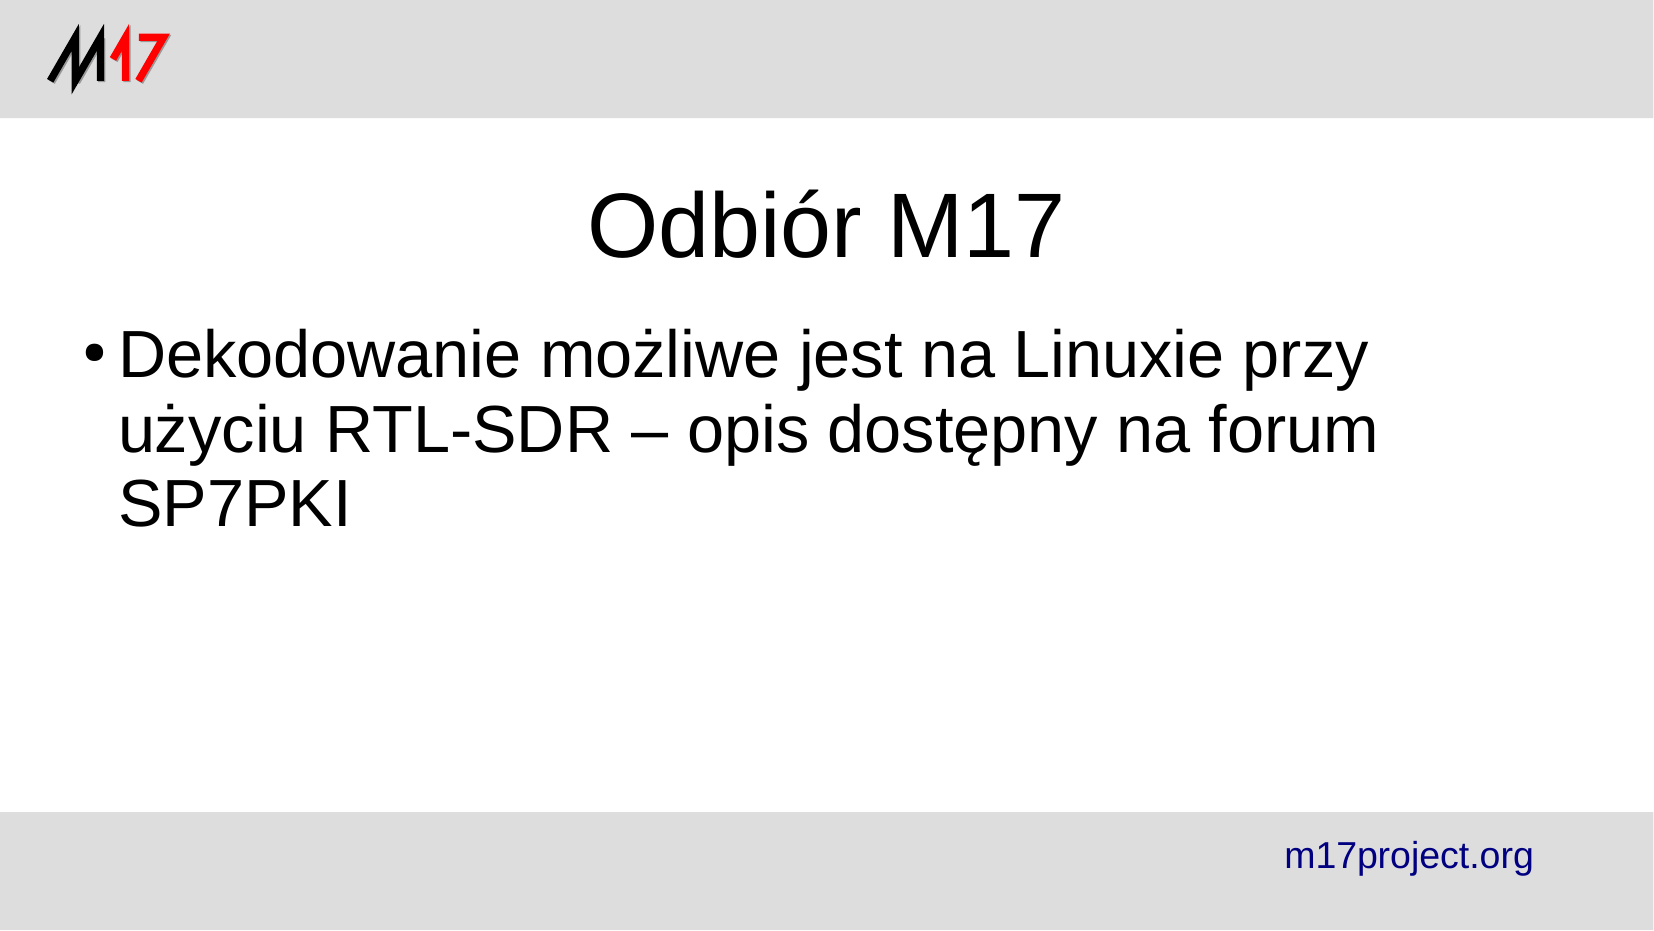

# Odbiór M17
Dekodowanie możliwe jest na Linuxie przy użyciu RTL-SDR – opis dostępny na forum SP7PKI
m17project.org